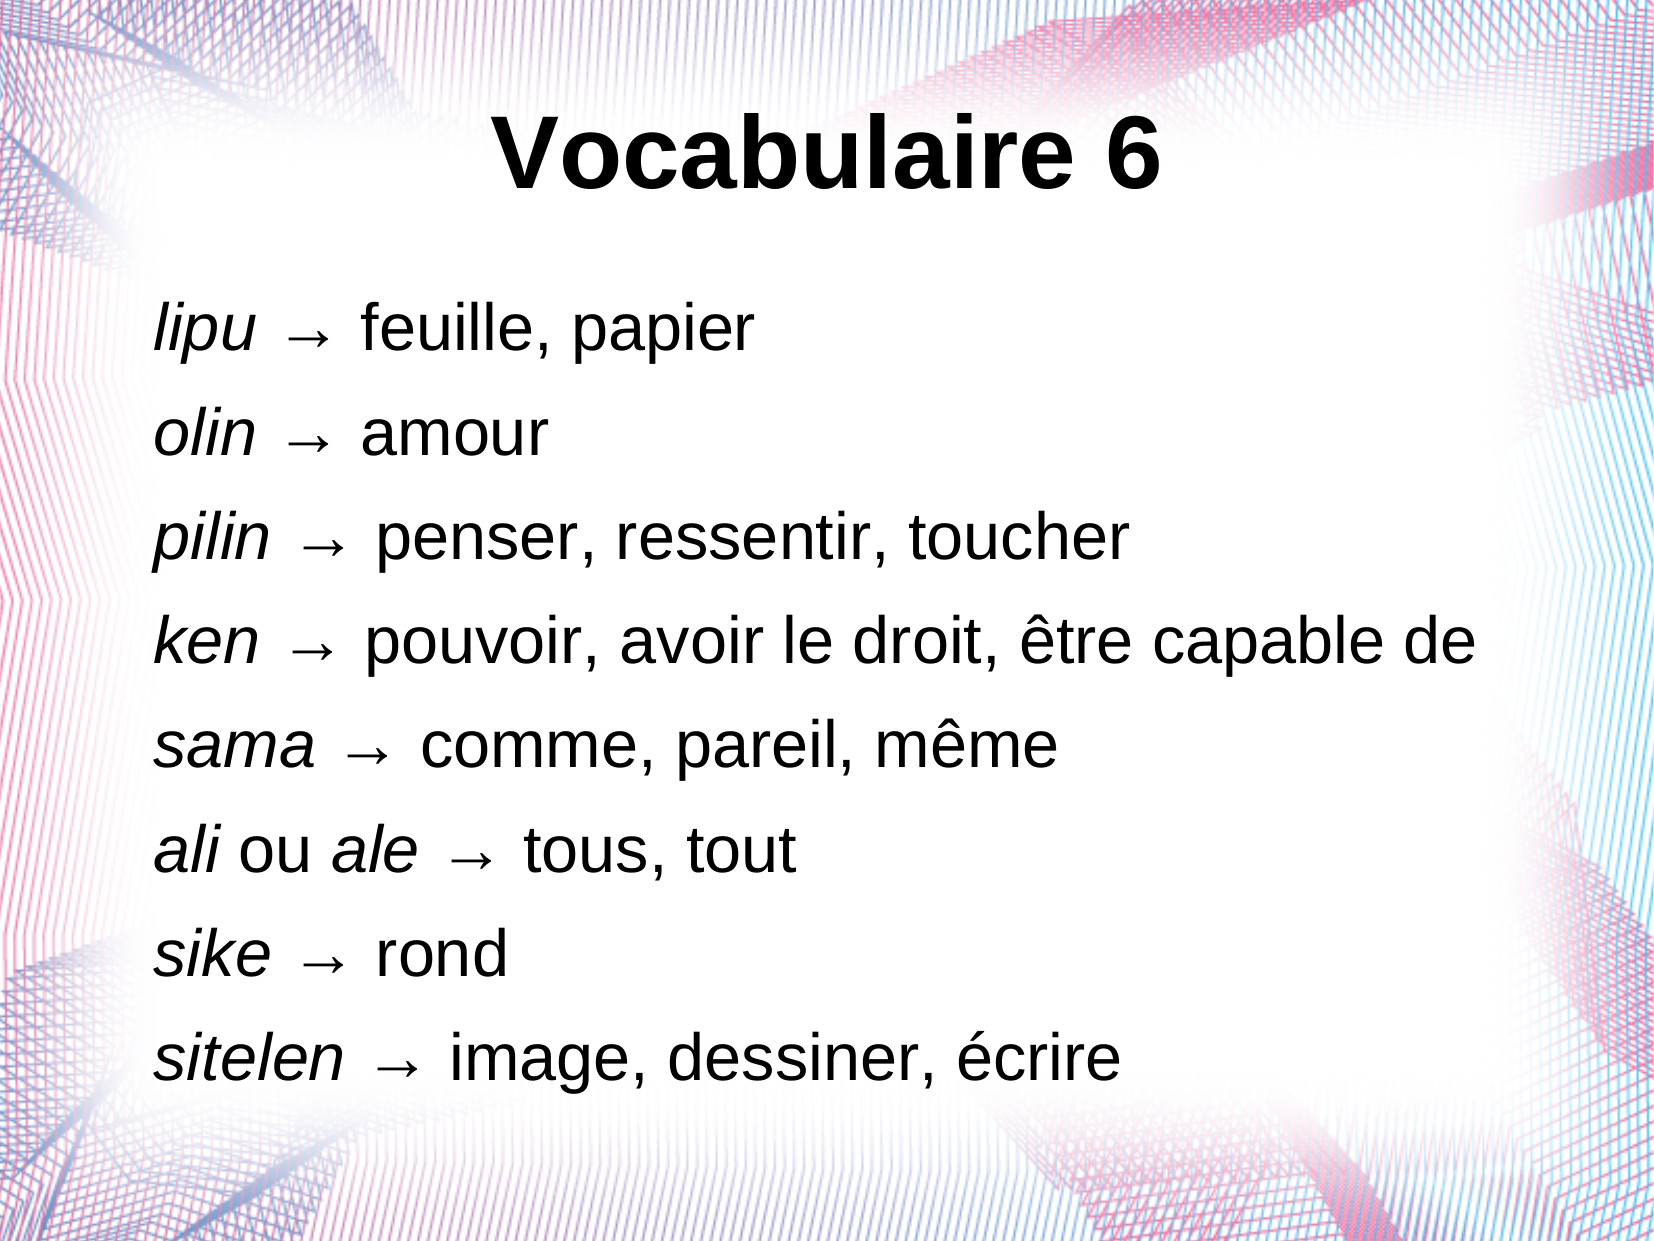

# Vocabulaire 6
lipu → feuille, papier
olin → amour
pilin → penser, ressentir, toucher
ken → pouvoir, avoir le droit, être capable de
sama → comme, pareil, même
ali ou ale → tous, tout
sike → rond
sitelen → image, dessiner, écrire